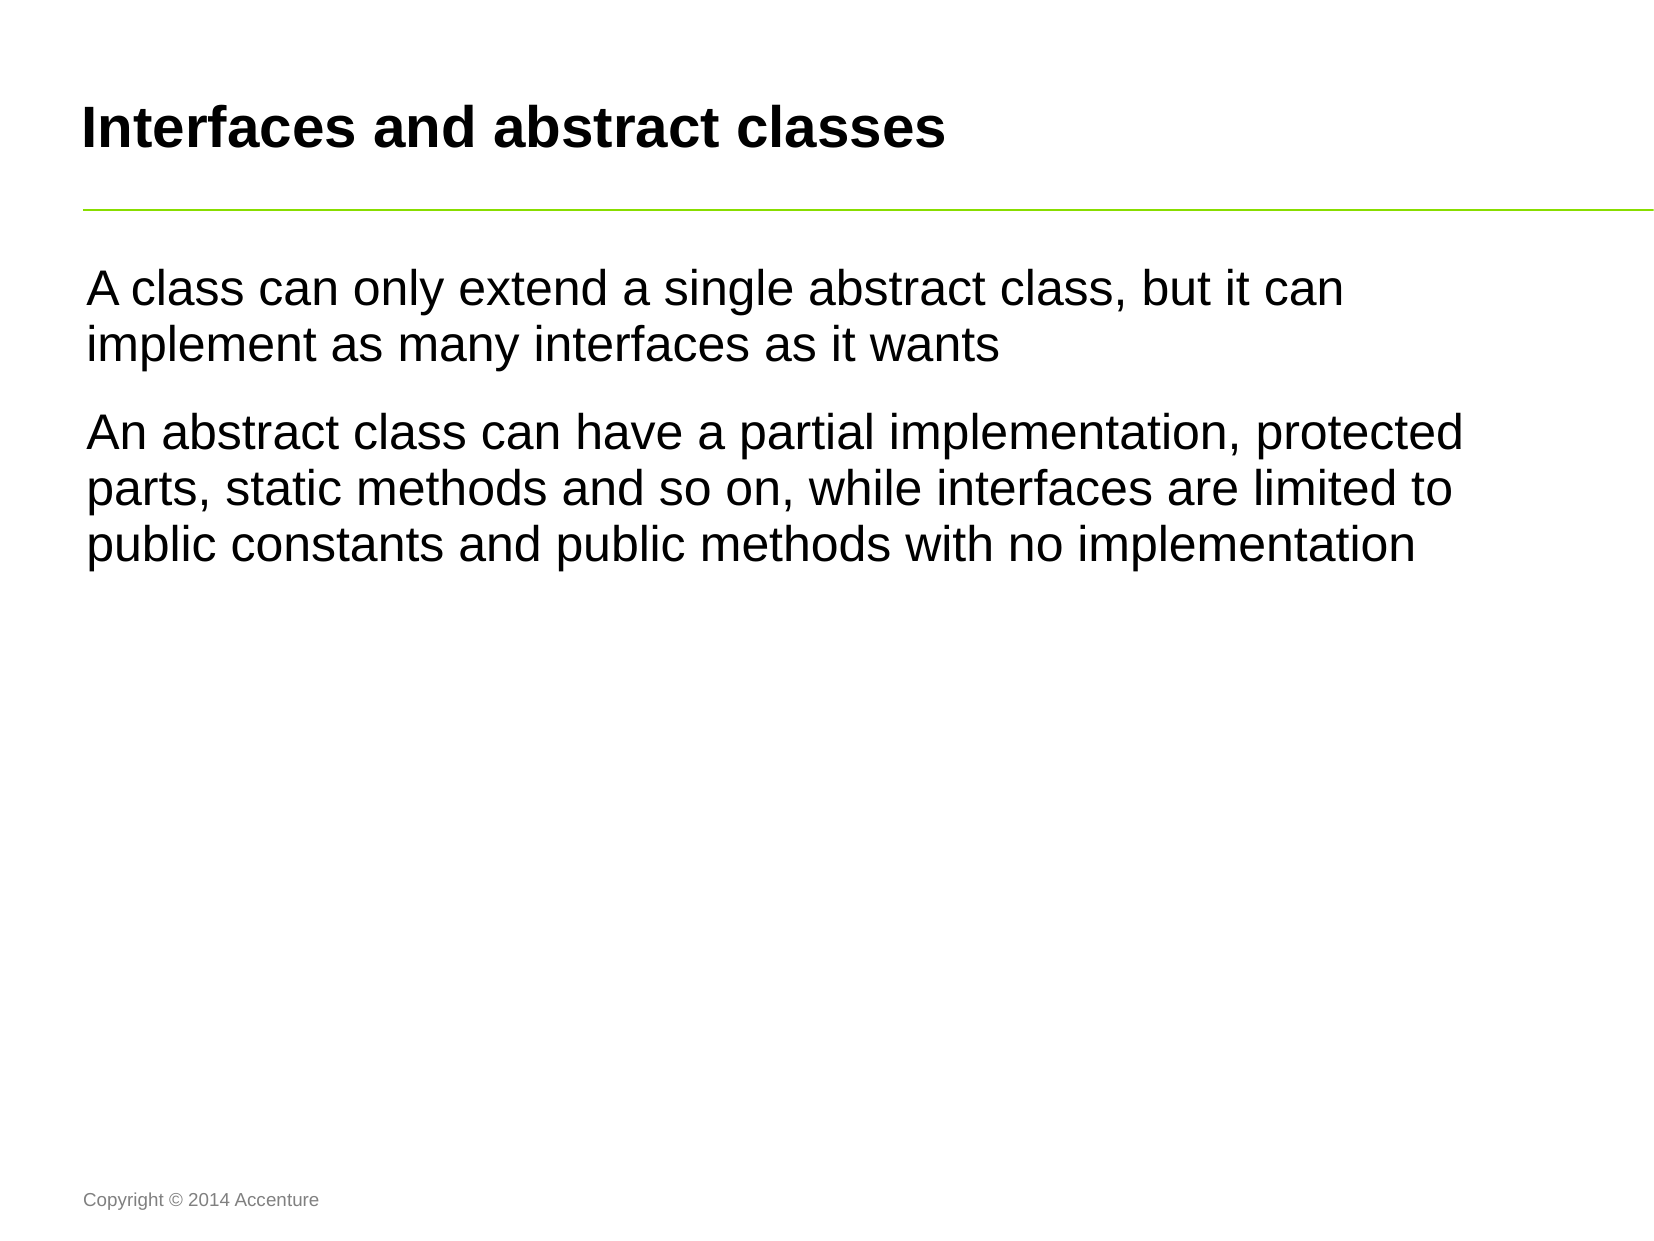

# Interfaces and abstract classes
A class can only extend a single abstract class, but it can implement as many interfaces as it wants
An abstract class can have a partial implementation, protected parts, static methods and so on, while interfaces are limited to public constants and public methods with no implementation